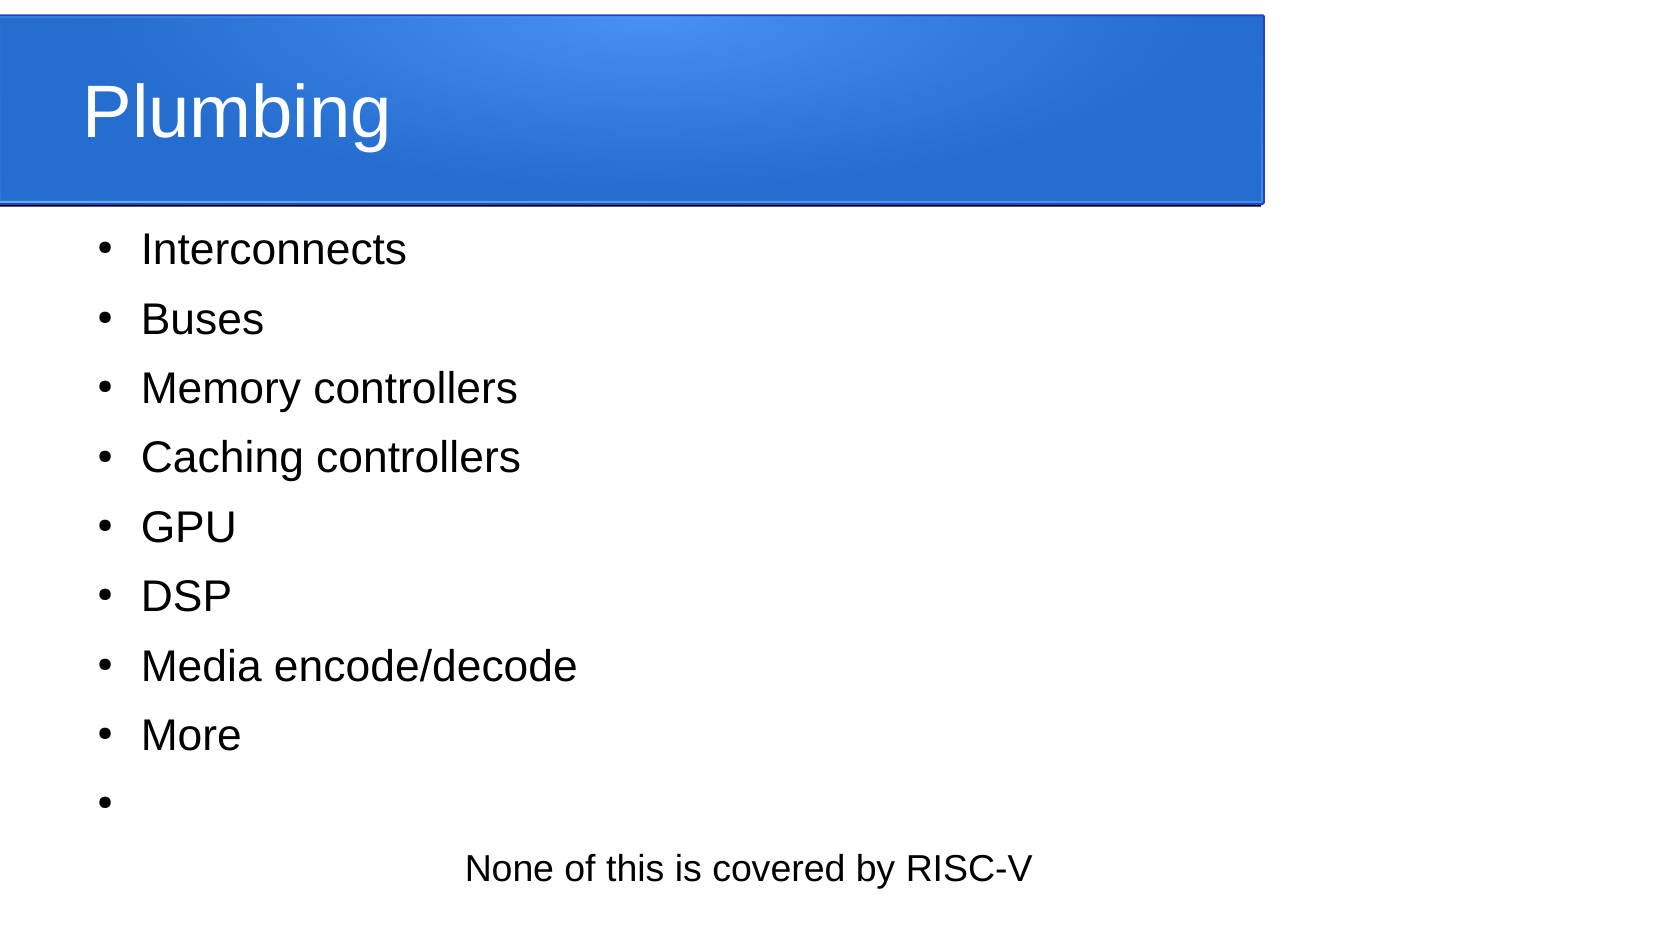

# Plumbing
Interconnects
Buses
Memory controllers
Caching controllers
GPU
DSP
Media encode/decode
More
None of this is covered by RISC-V